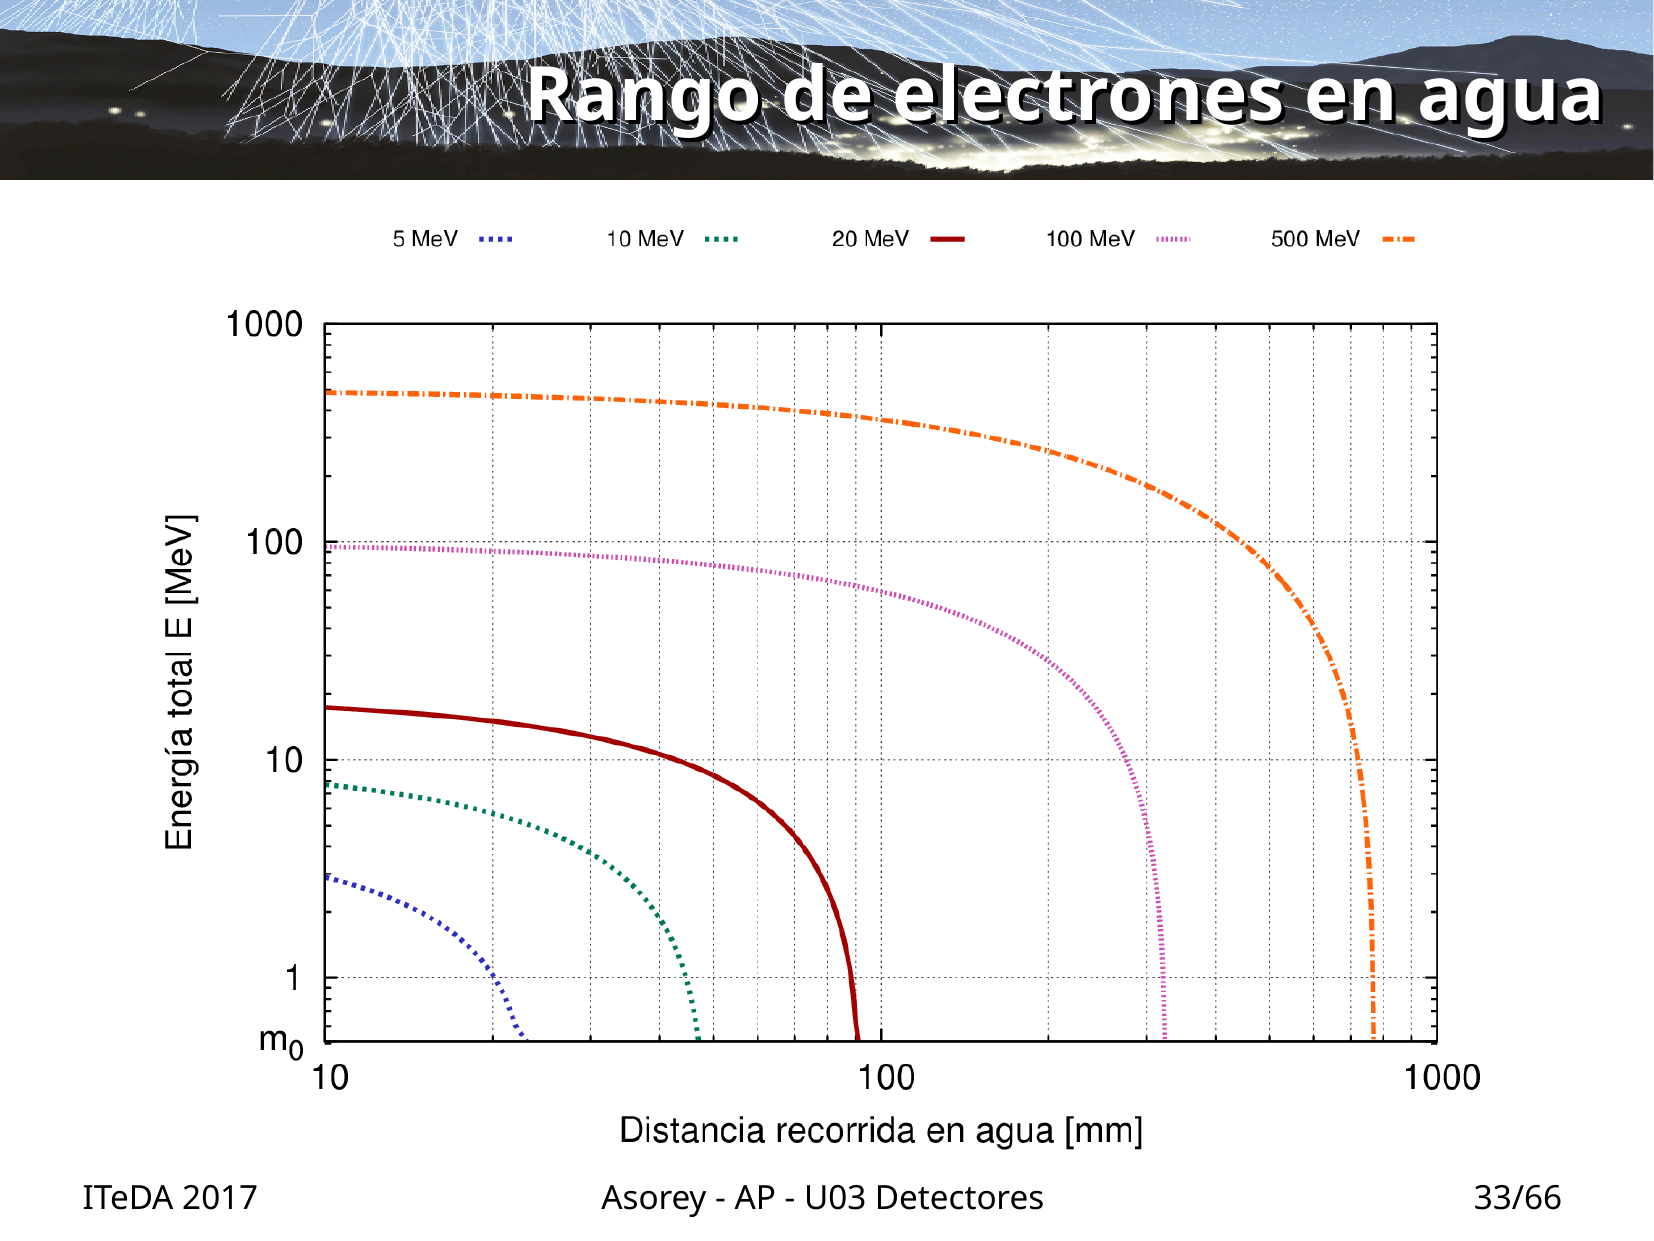

# Rango de electrones en agua
ITeDA 2017
Asorey - AP - U03 Detectores
33